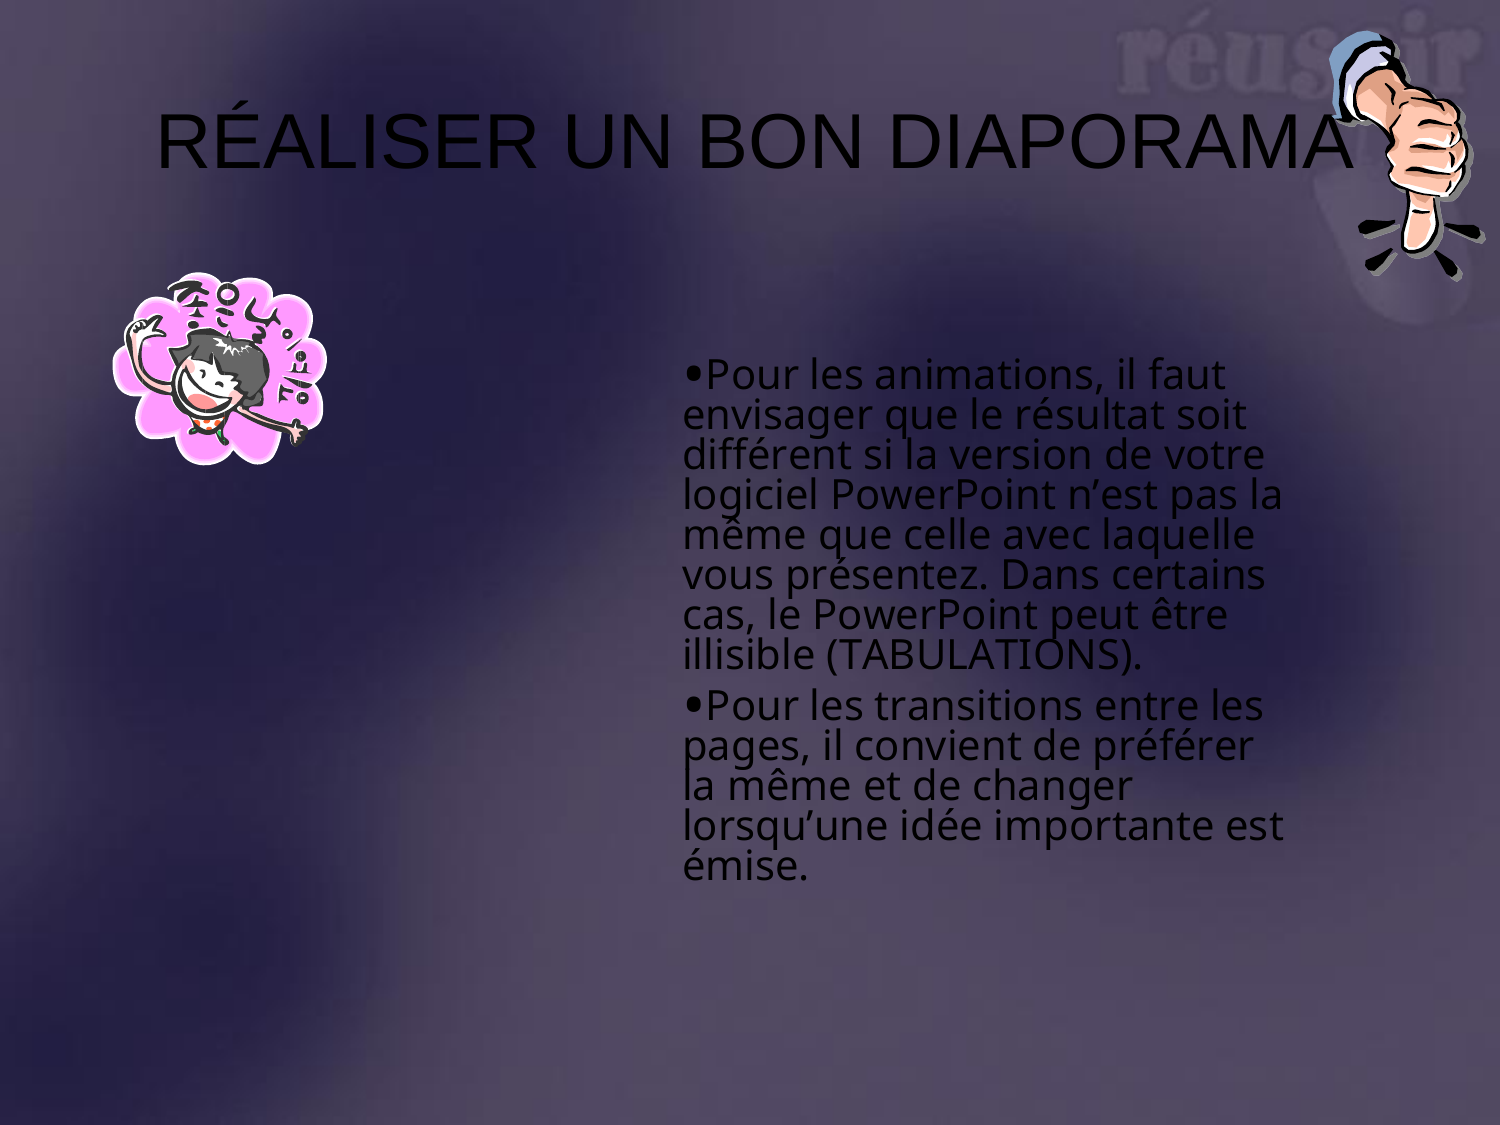

RÉALISER UN BON DIAPORAMA
Pour les animations, il faut envisager que le résultat soit différent si la version de votre logiciel PowerPoint n’est pas la même que celle avec laquelle vous présentez. Dans certains cas, le PowerPoint peut être illisible (TABULATIONS).
Pour les transitions entre les pages, il convient de préférer la même et de changer lorsqu’une idée importante est émise.